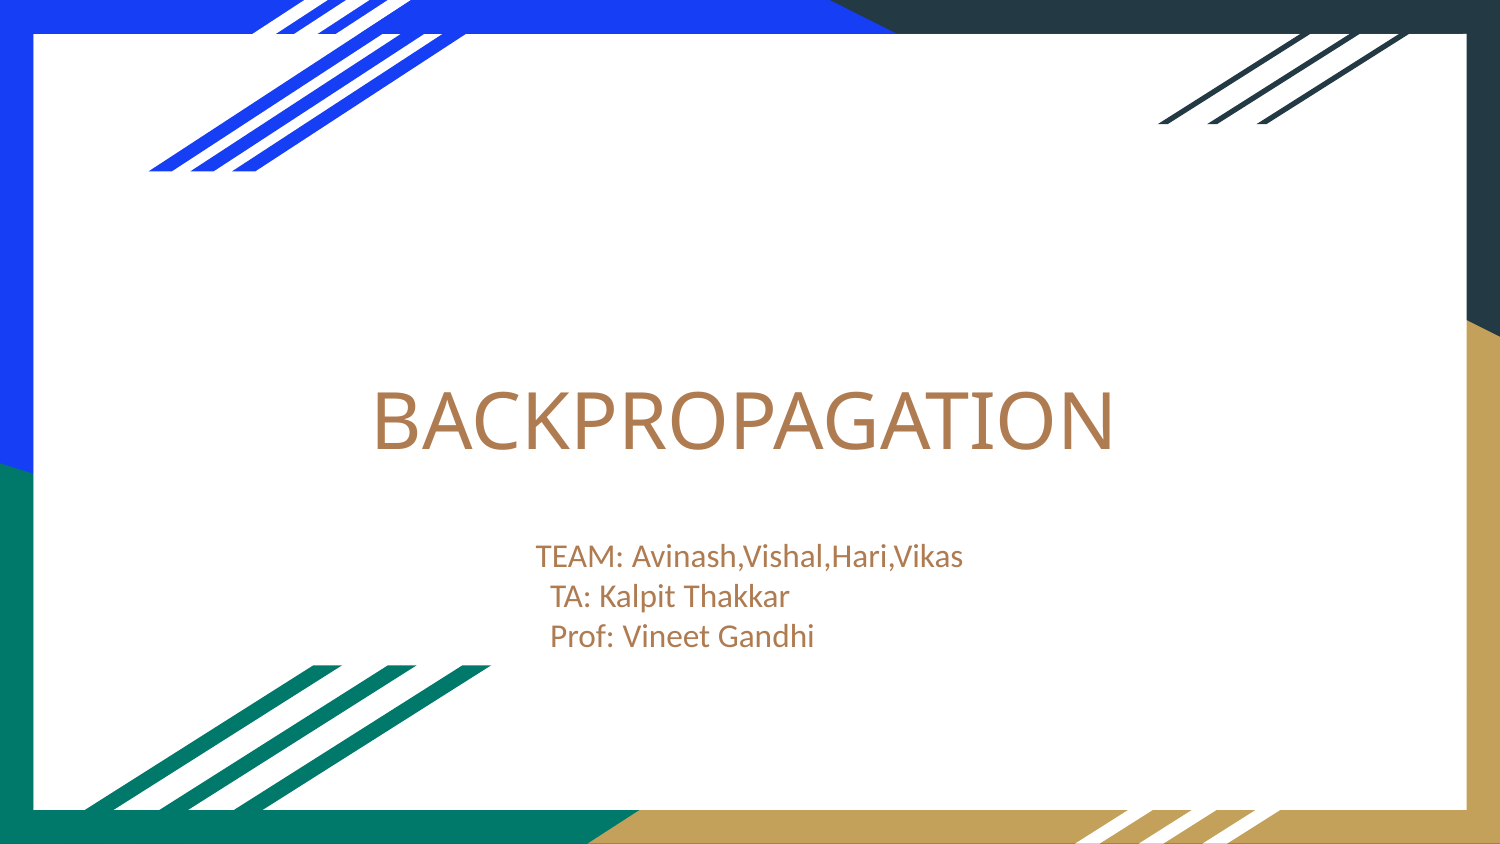

# BACKPROPAGATION
TEAM: Avinash,Vishal,Hari,Vikas
TA: Kalpit Thakkar
Prof: Vineet Gandhi